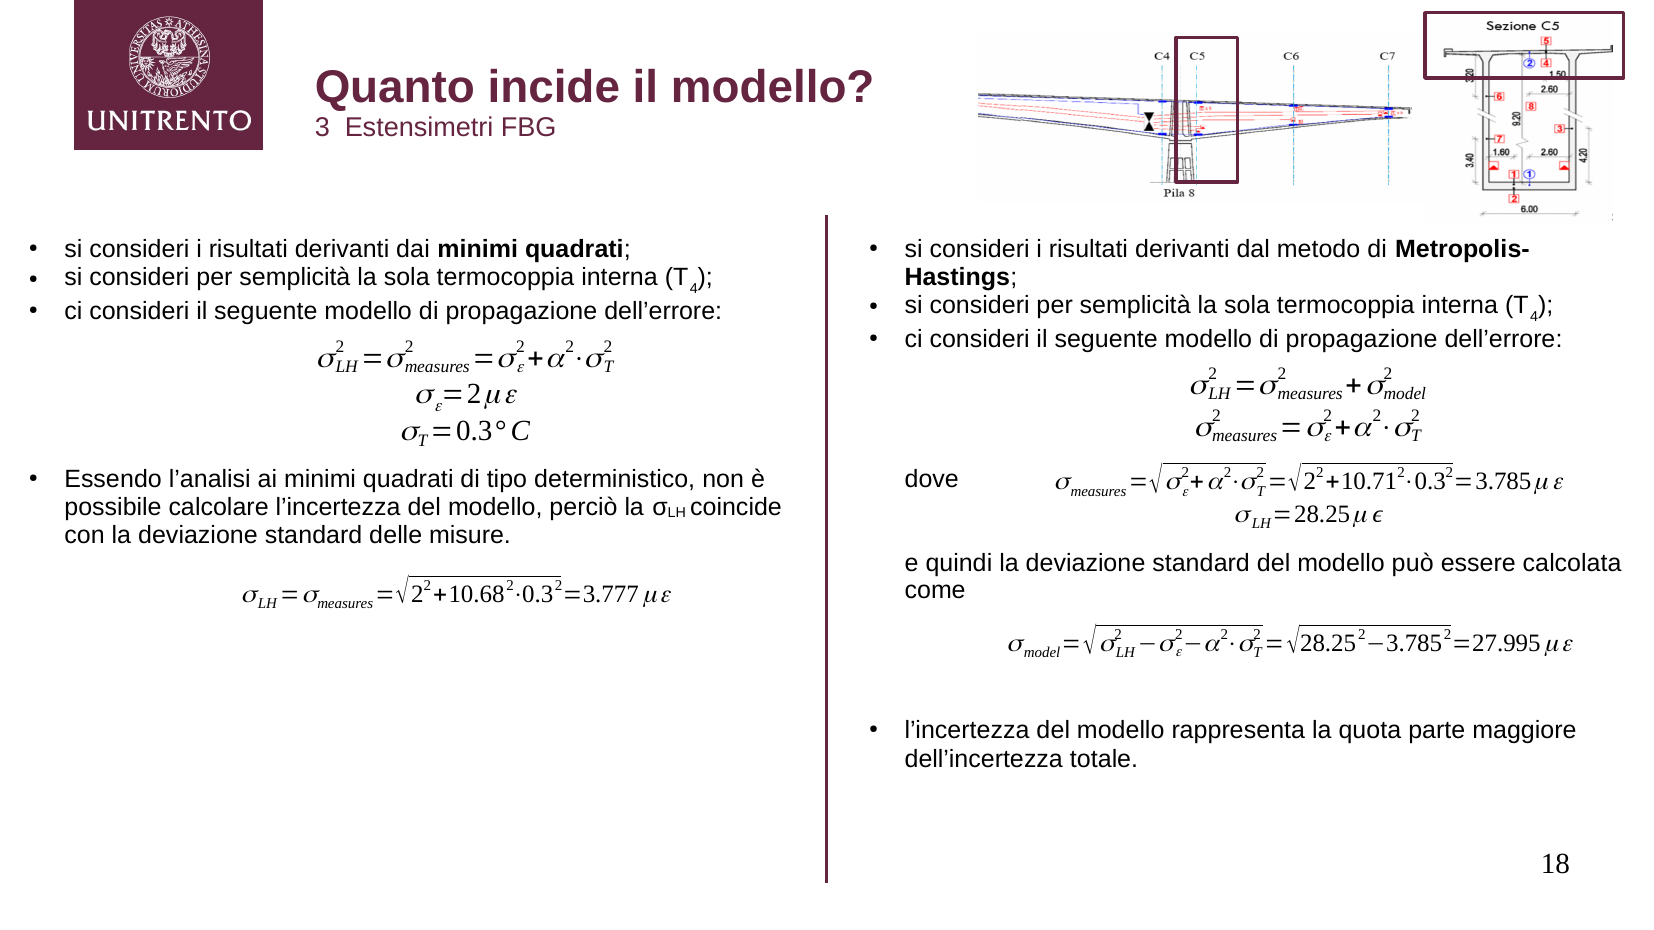

Quanto incide il modello?
3 Estensimetri FBG
si consideri i risultati derivanti dal metodo di Metropolis-Hastings;
si consideri per semplicità la sola termocoppia interna (T4);
ci consideri il seguente modello di propagazione dell’errore:
dove
e quindi la deviazione standard del modello può essere calcolata come
l’incertezza del modello rappresenta la quota parte maggiore dell’incertezza totale.
si consideri i risultati derivanti dai minimi quadrati;
si consideri per semplicità la sola termocoppia interna (T4);
ci consideri il seguente modello di propagazione dell’errore:
Essendo l’analisi ai minimi quadrati di tipo deterministico, non è possibile calcolare l’incertezza del modello, perciò la σLH coincide con la deviazione standard delle misure.
18